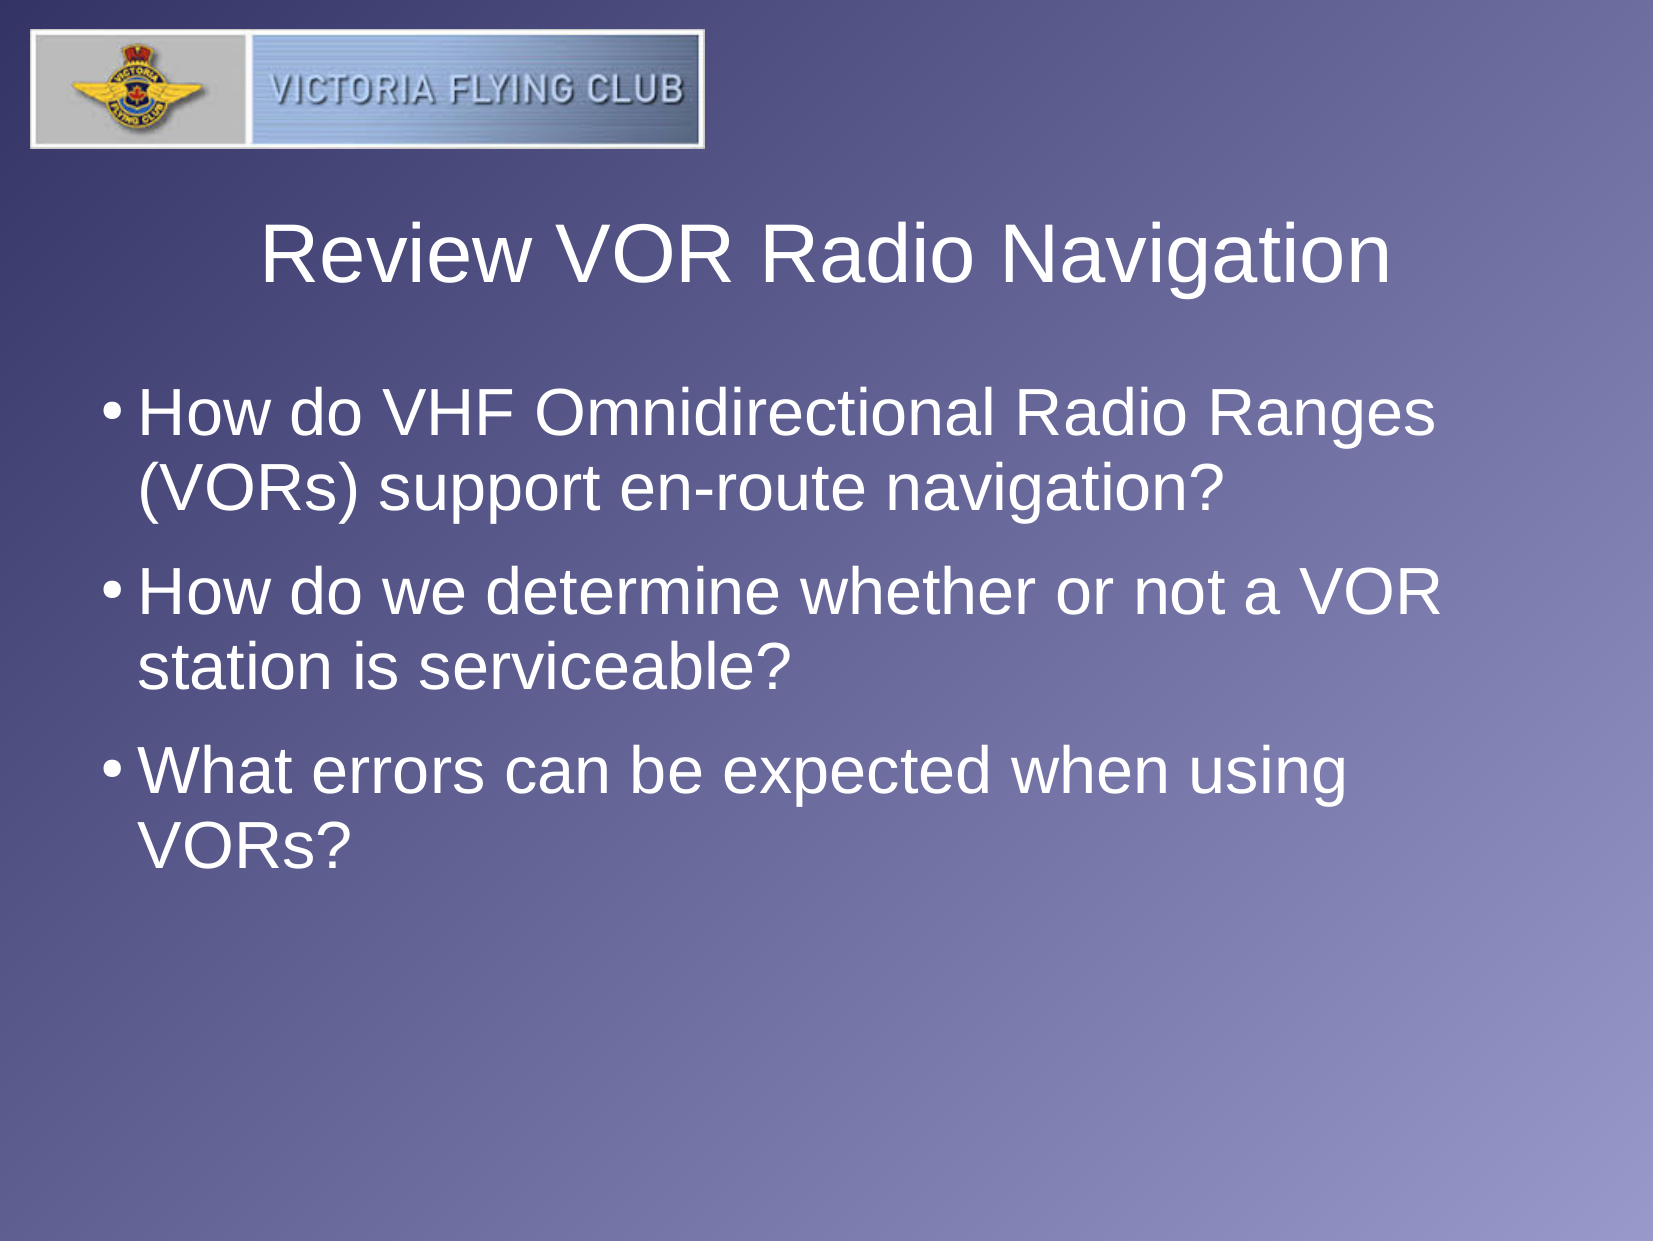

# Review VOR Radio Navigation
How do VHF Omnidirectional Radio Ranges (VORs) support en-route navigation?
How do we determine whether or not a VOR station is serviceable?
What errors can be expected when using VORs?